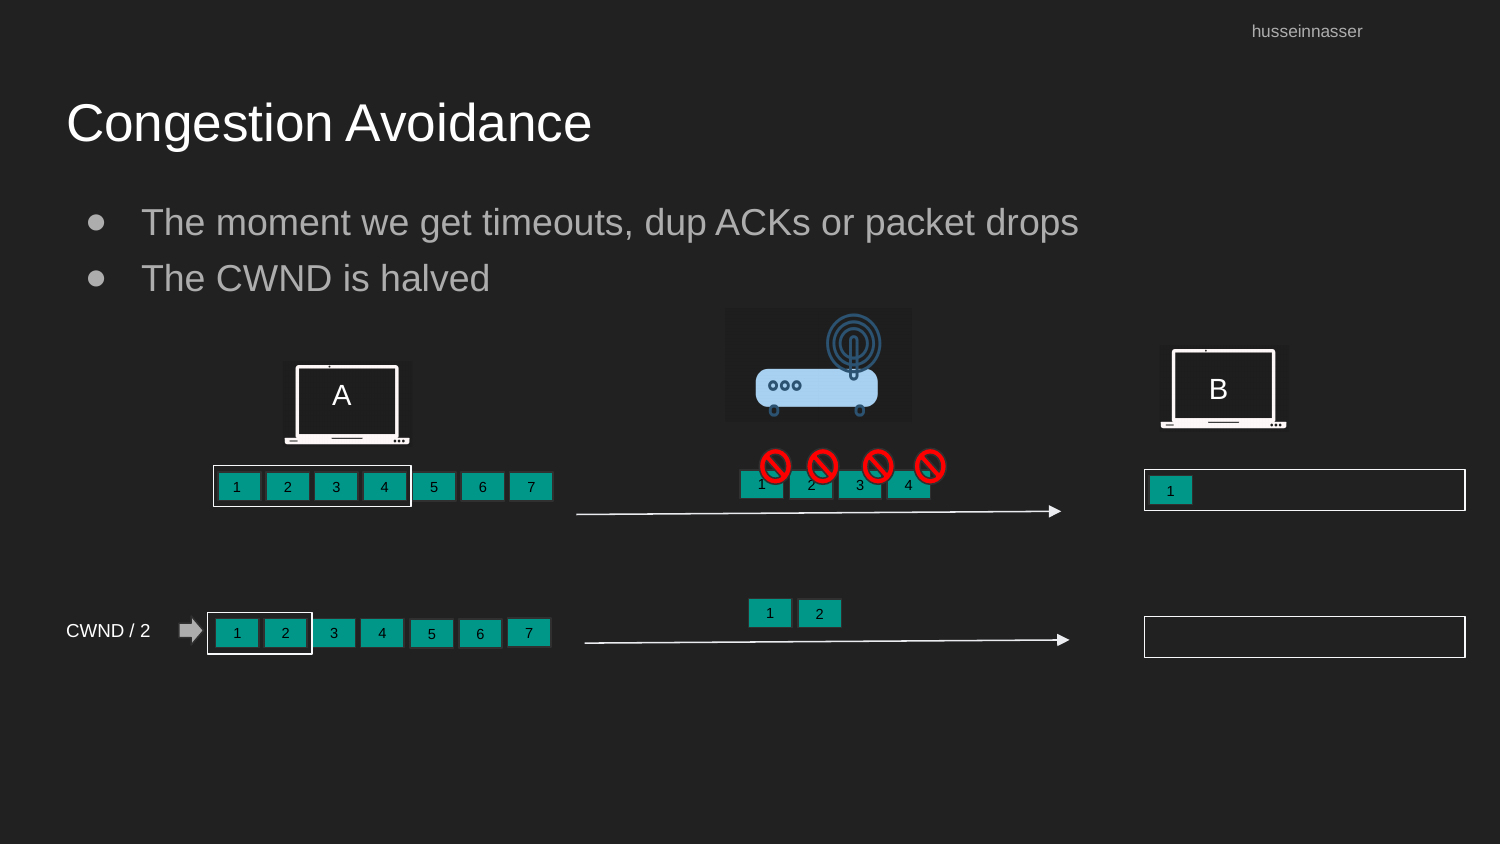

husseinnasser
# Congestion Avoidance
The moment we get timeouts, dup ACKs or packet drops
The CWND is halved
B
A
1
4
2
3
1
2
3
4
5
6
7
1
1
2
CWND / 2
7
1
2
3
4
5
6